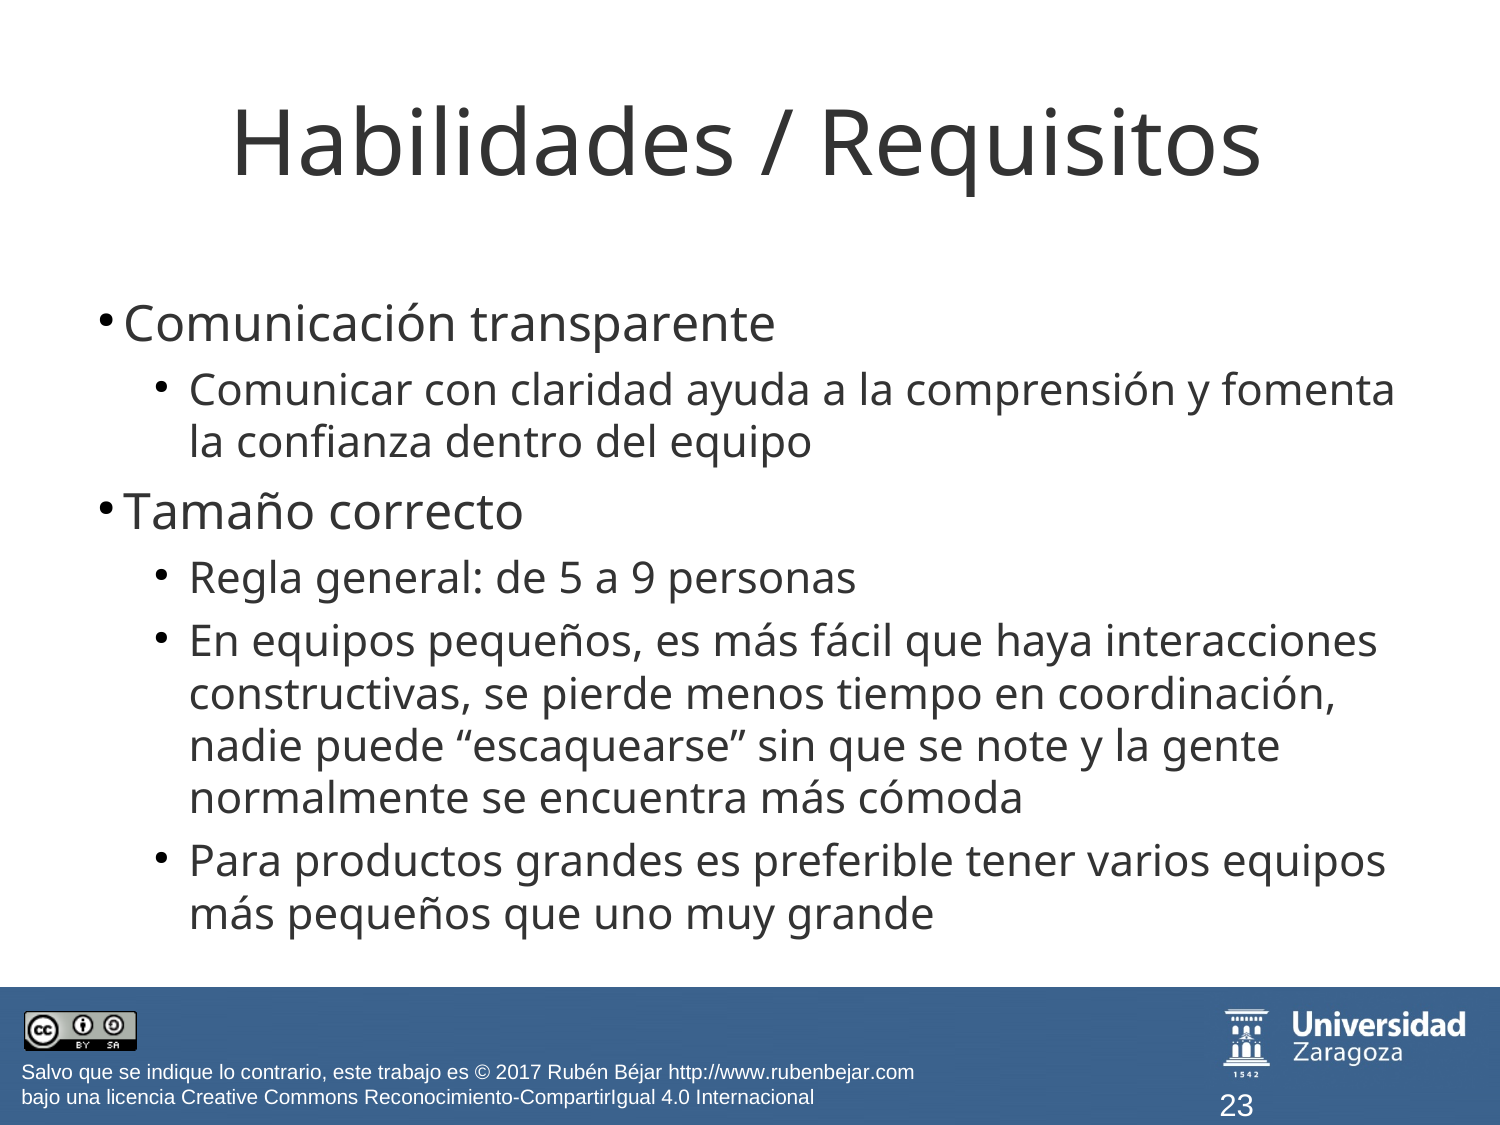

# Habilidades / Requisitos
Comunicación transparente
Comunicar con claridad ayuda a la comprensión y fomenta la confianza dentro del equipo
Tamaño correcto
Regla general: de 5 a 9 personas
En equipos pequeños, es más fácil que haya interacciones constructivas, se pierde menos tiempo en coordinación, nadie puede “escaquearse” sin que se note y la gente normalmente se encuentra más cómoda
Para productos grandes es preferible tener varios equipos más pequeños que uno muy grande